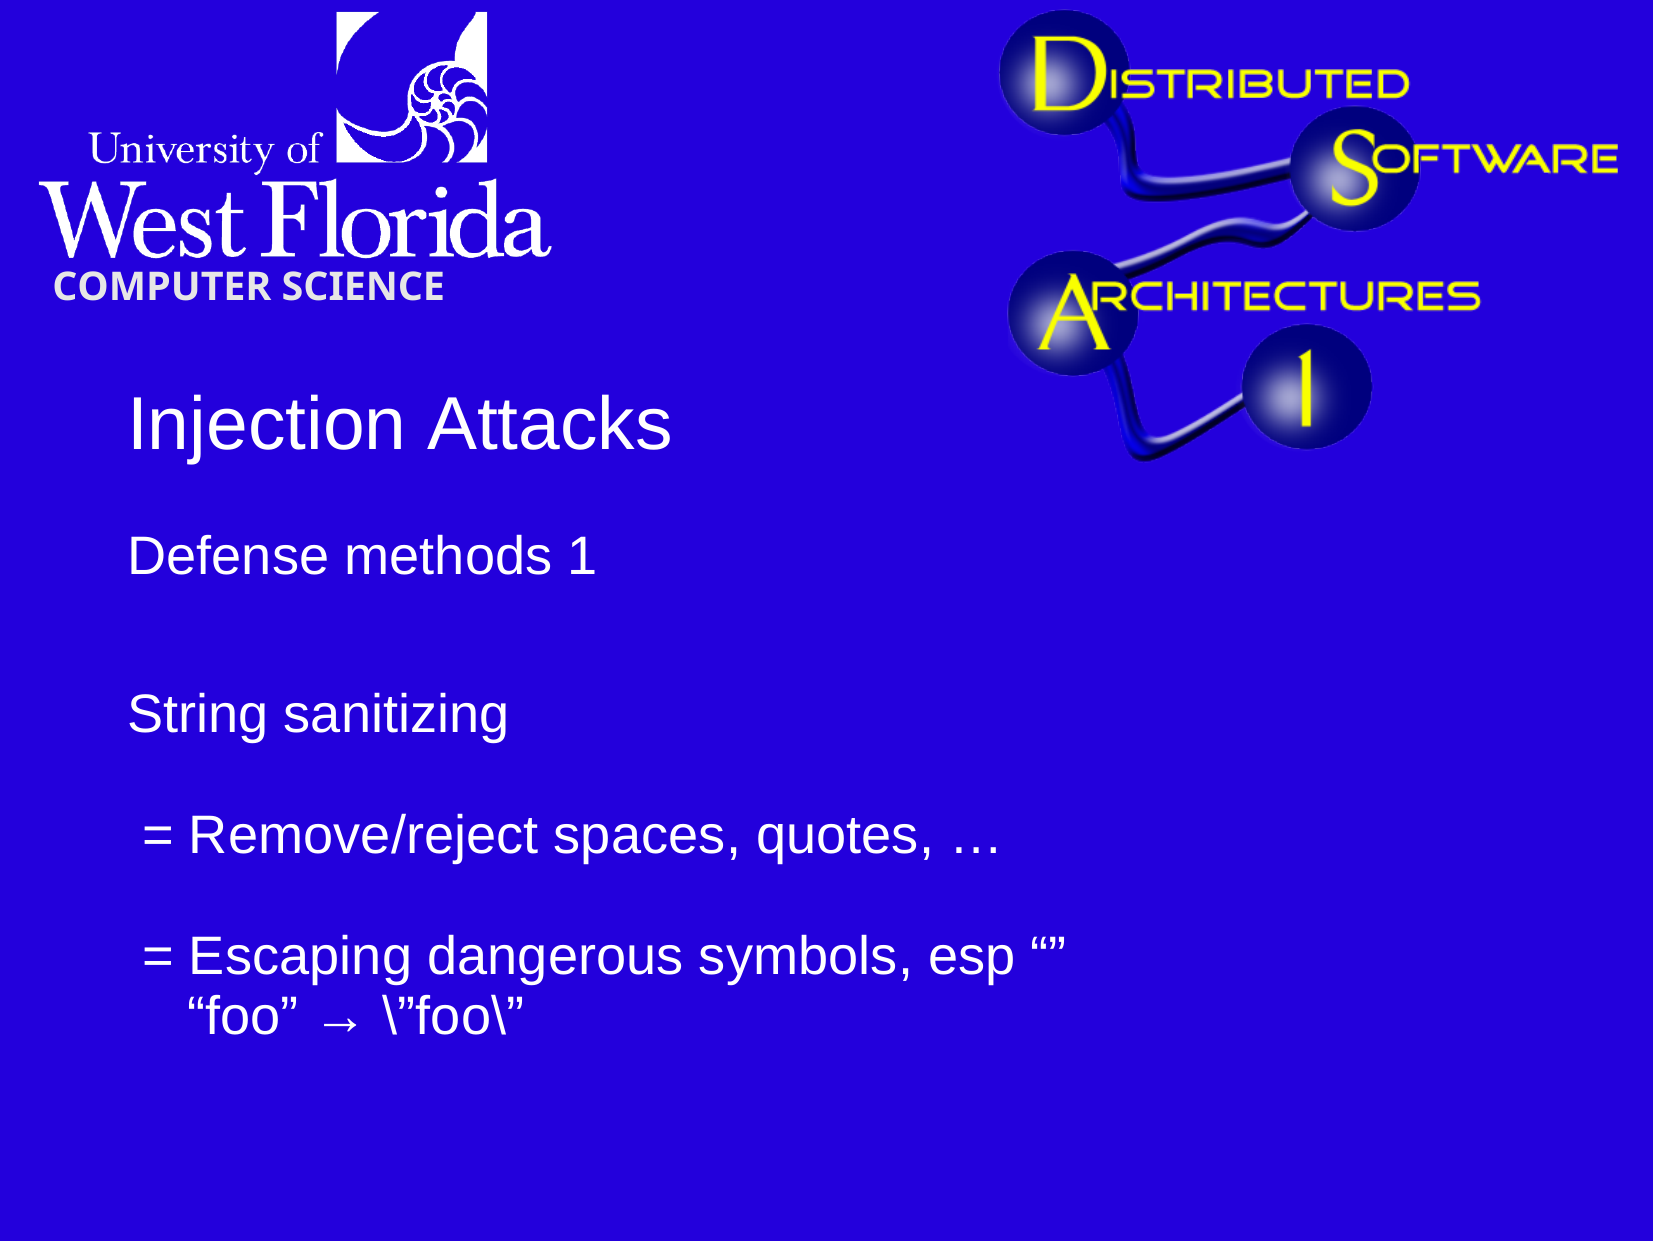

COMPUTER SCIENCE
Injection Attacks
Defense methods 1
String sanitizing
 = Remove/reject spaces, quotes, …
 = Escaping dangerous symbols, esp “”
 “foo” → \”foo\”